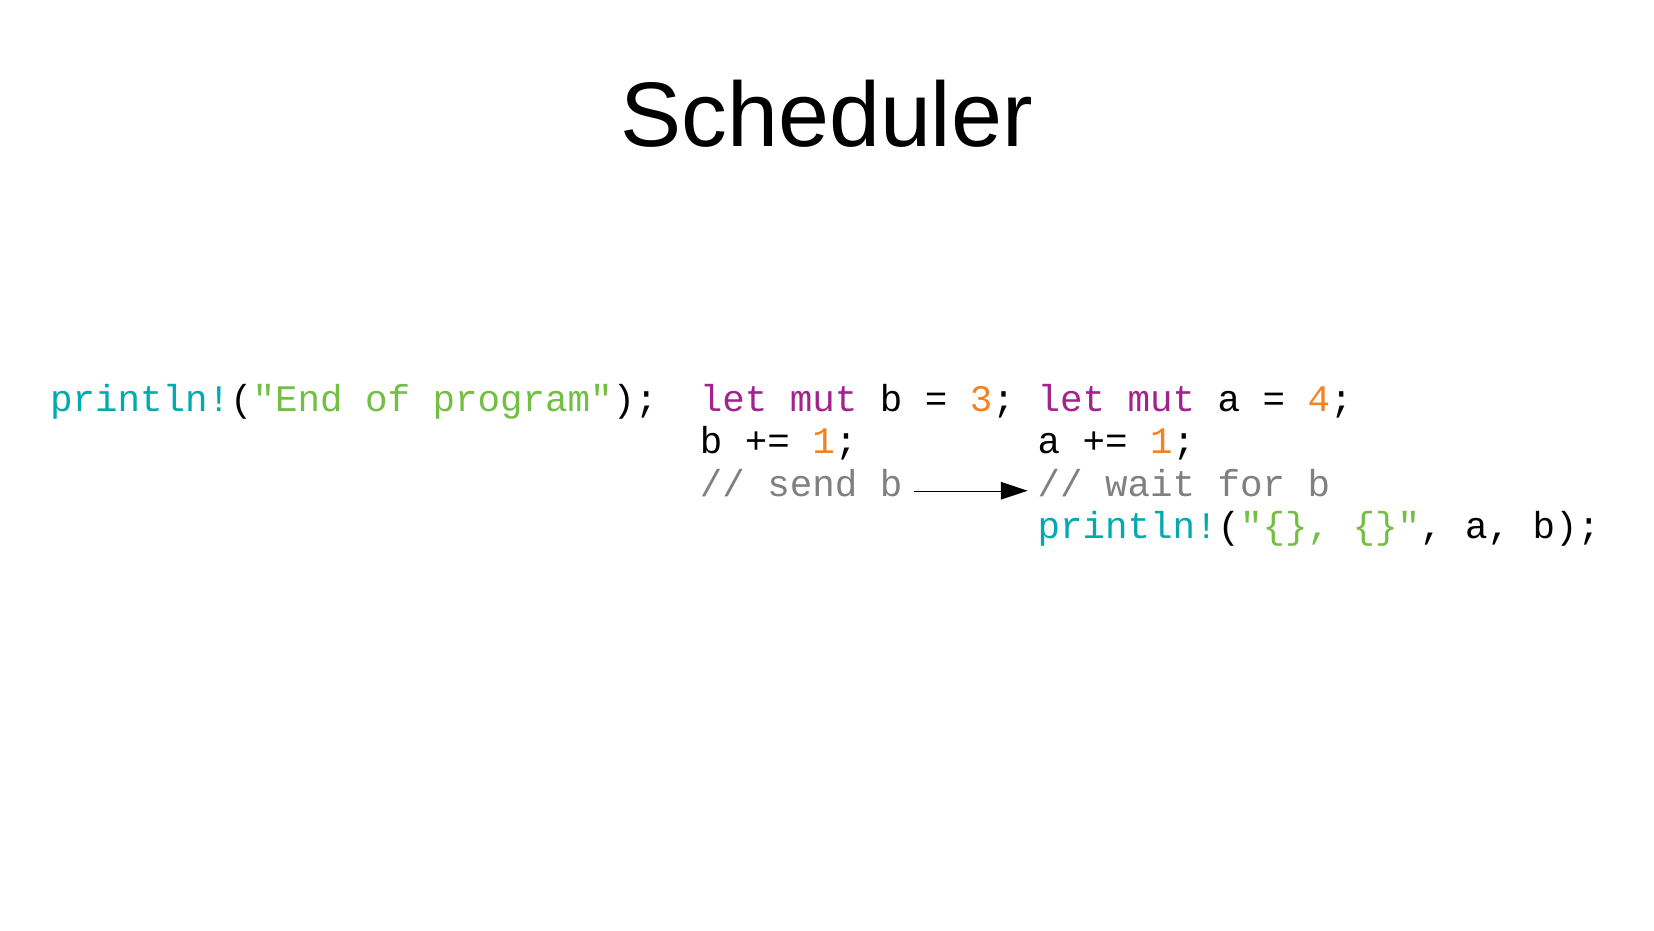

# Scheduler
println!("End of program");
let mut b = 3;
b += 1;
// send b
let mut a = 4;
a += 1;
// wait for b
println!("{}, {}", a, b);